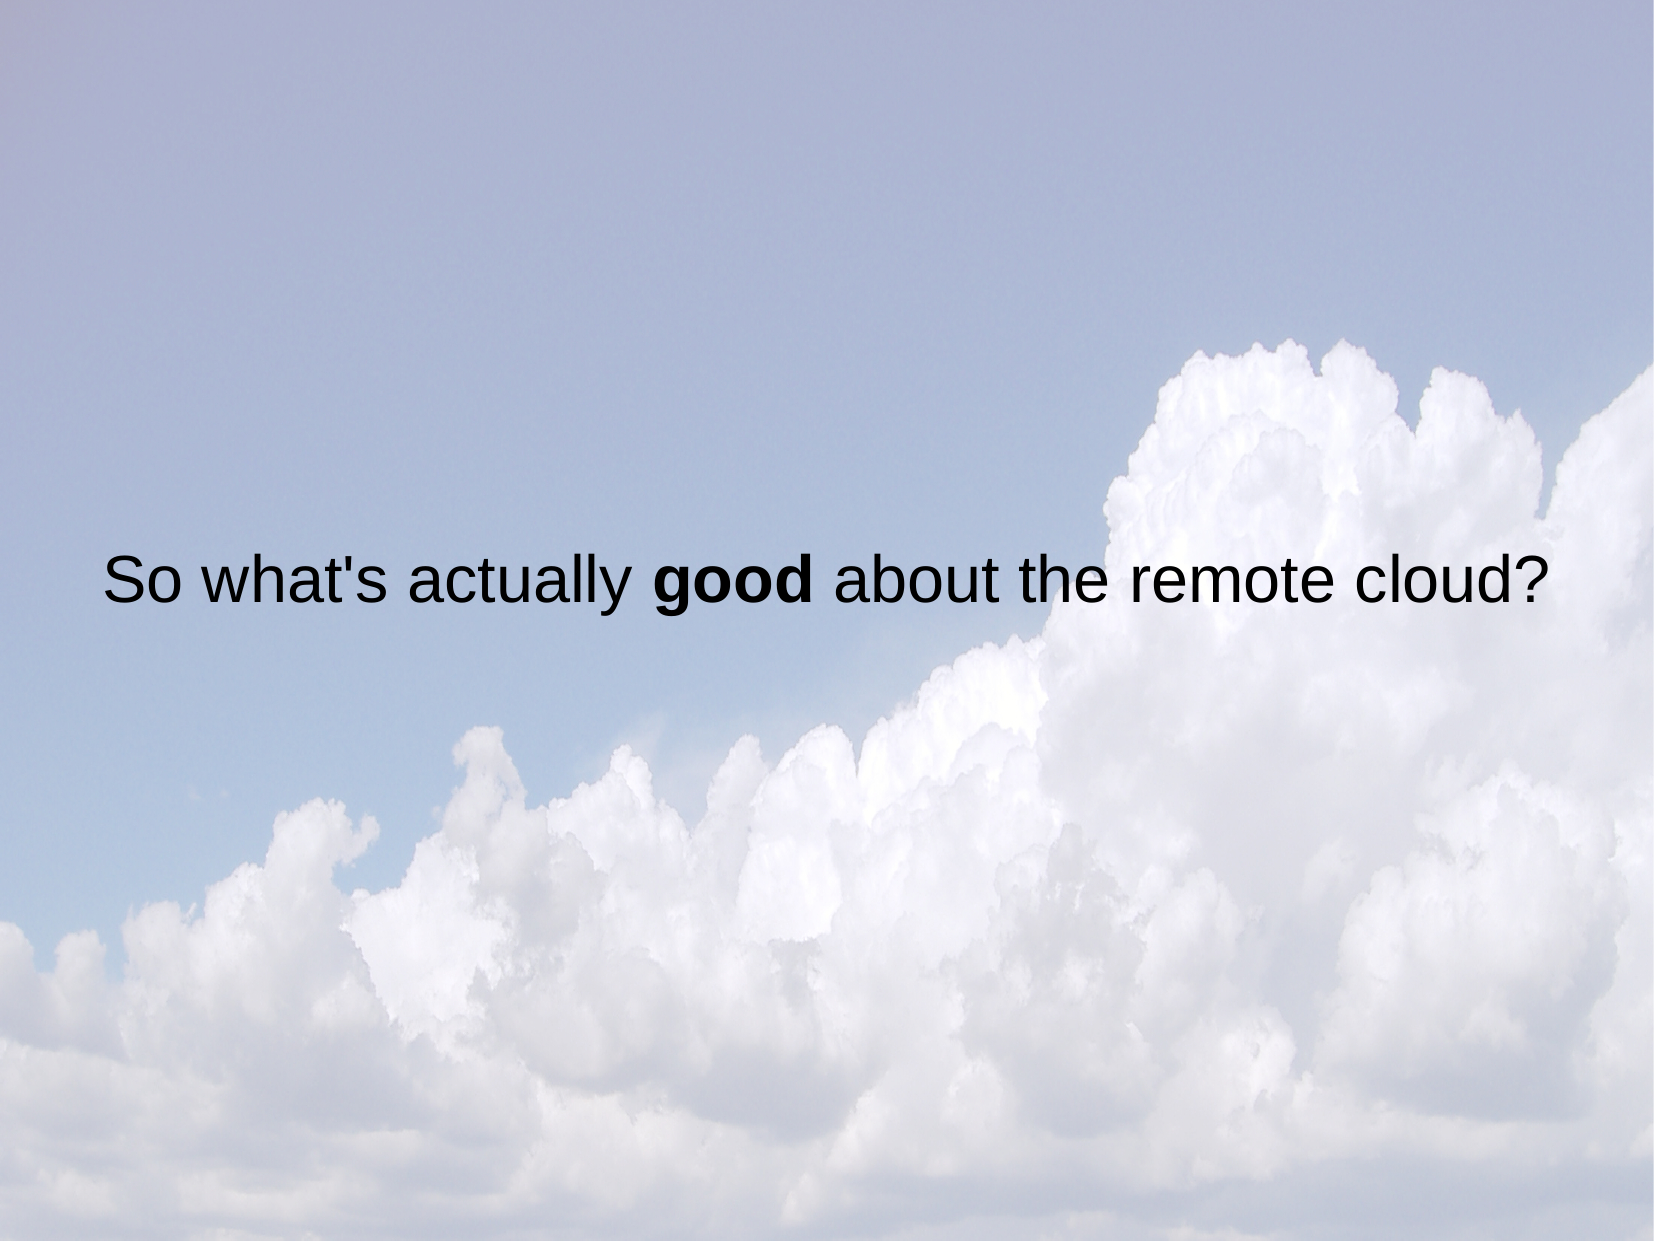

# So what's actually good about the remote cloud?